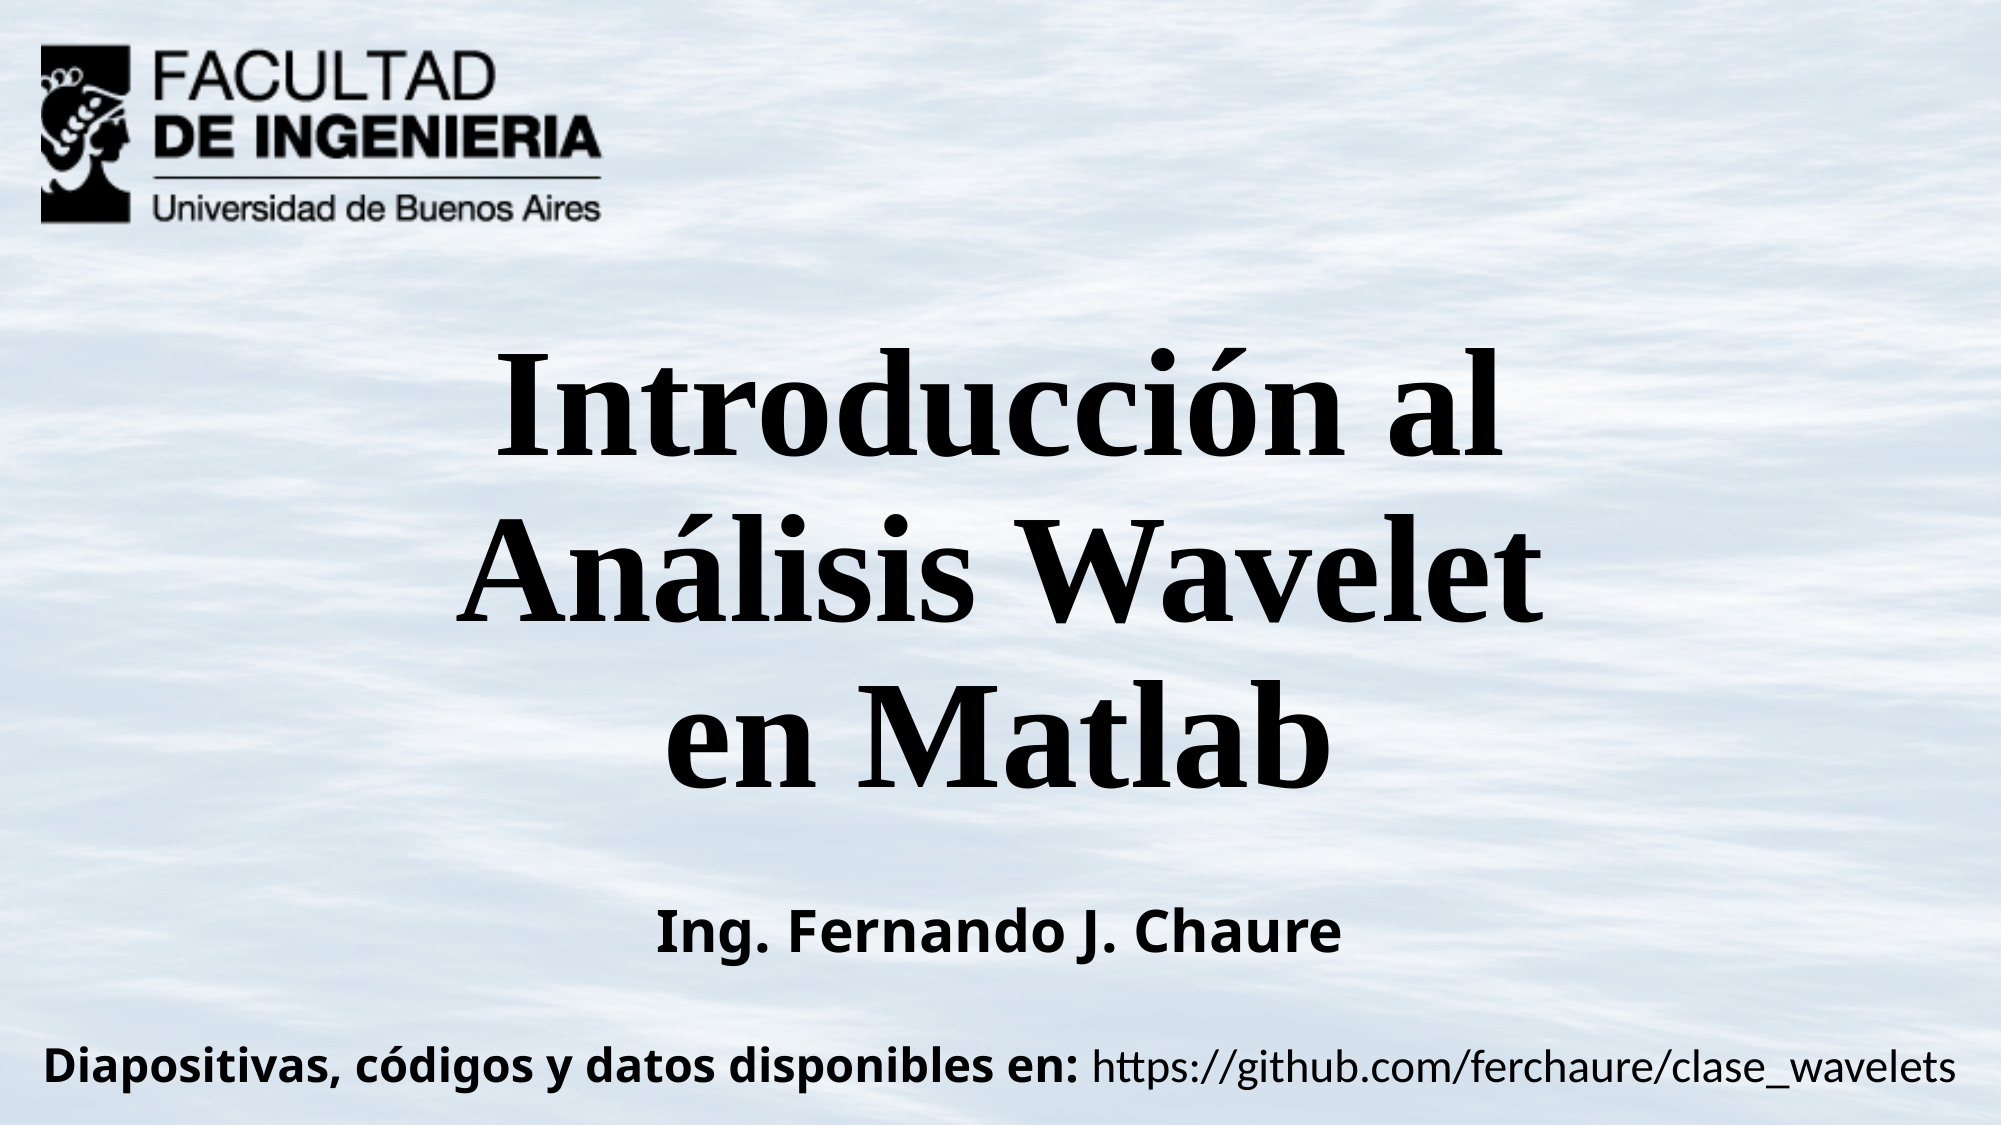

# Introducción al Análisis Wavelet en Matlab
Ing. Fernando J. Chaure
Diapositivas, códigos y datos disponibles en: https://github.com/ferchaure/clase_wavelets